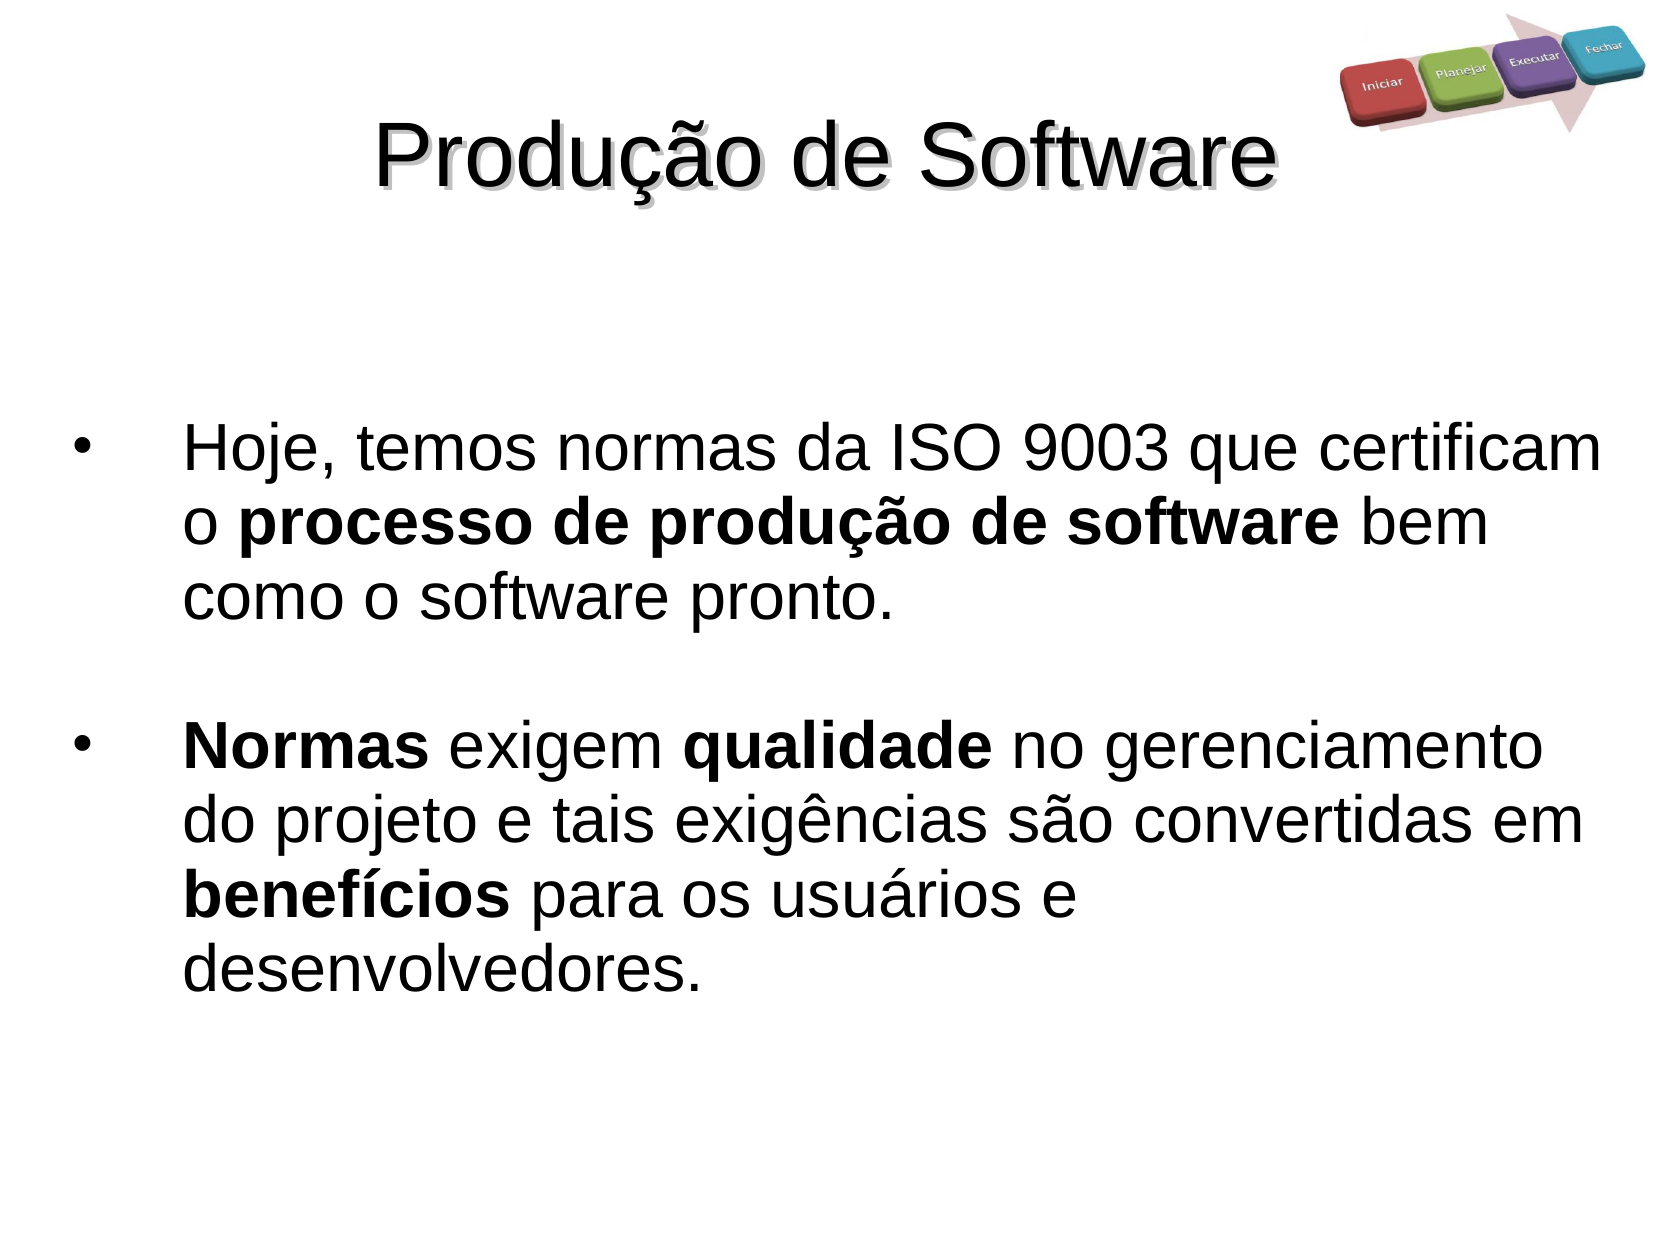

# Produção de Software
Hoje, temos normas da ISO 9003 que certificam o processo de produção de software bem como o software pronto.
Normas exigem qualidade no gerenciamento do projeto e tais exigências são convertidas em benefícios para os usuários e desenvolvedores.